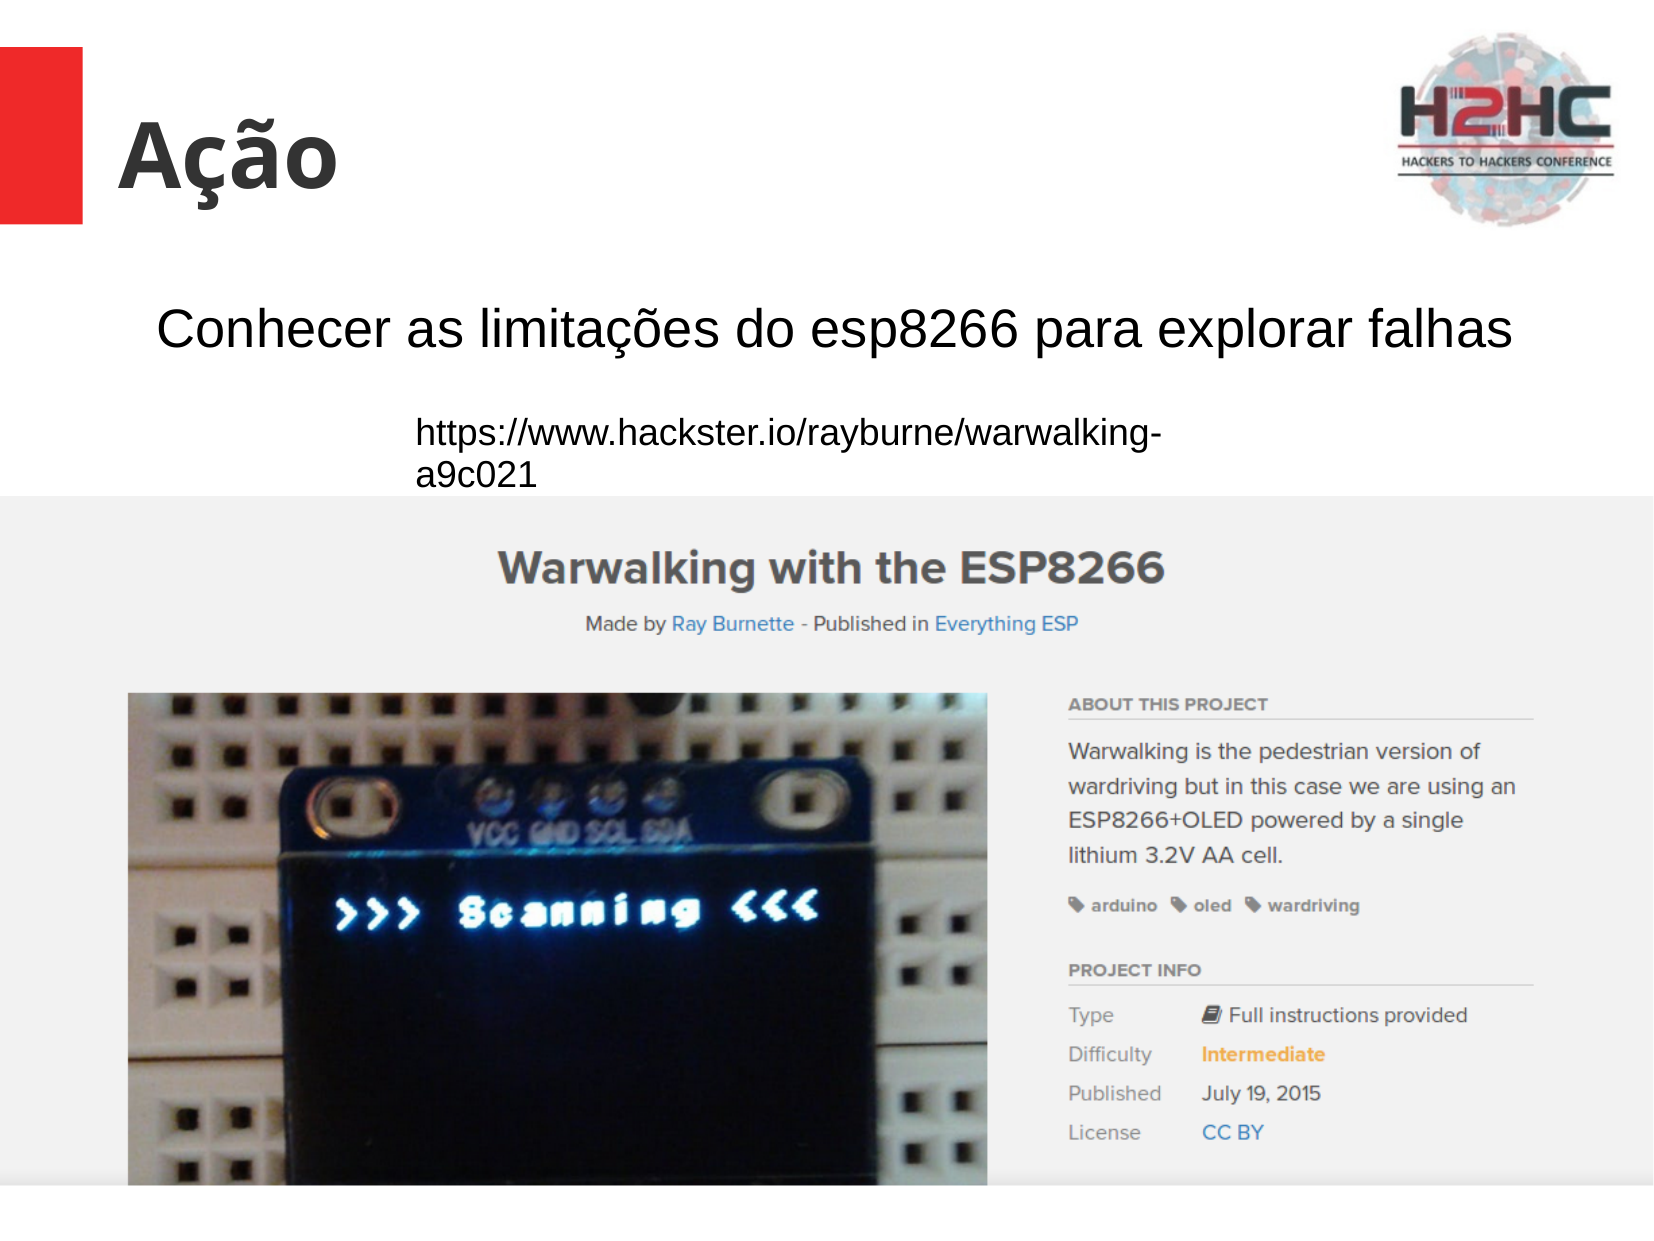

# Ação
Conhecer as limitações do esp8266 para explorar falhas
https://www.hackster.io/rayburne/warwalking-a9c021
9